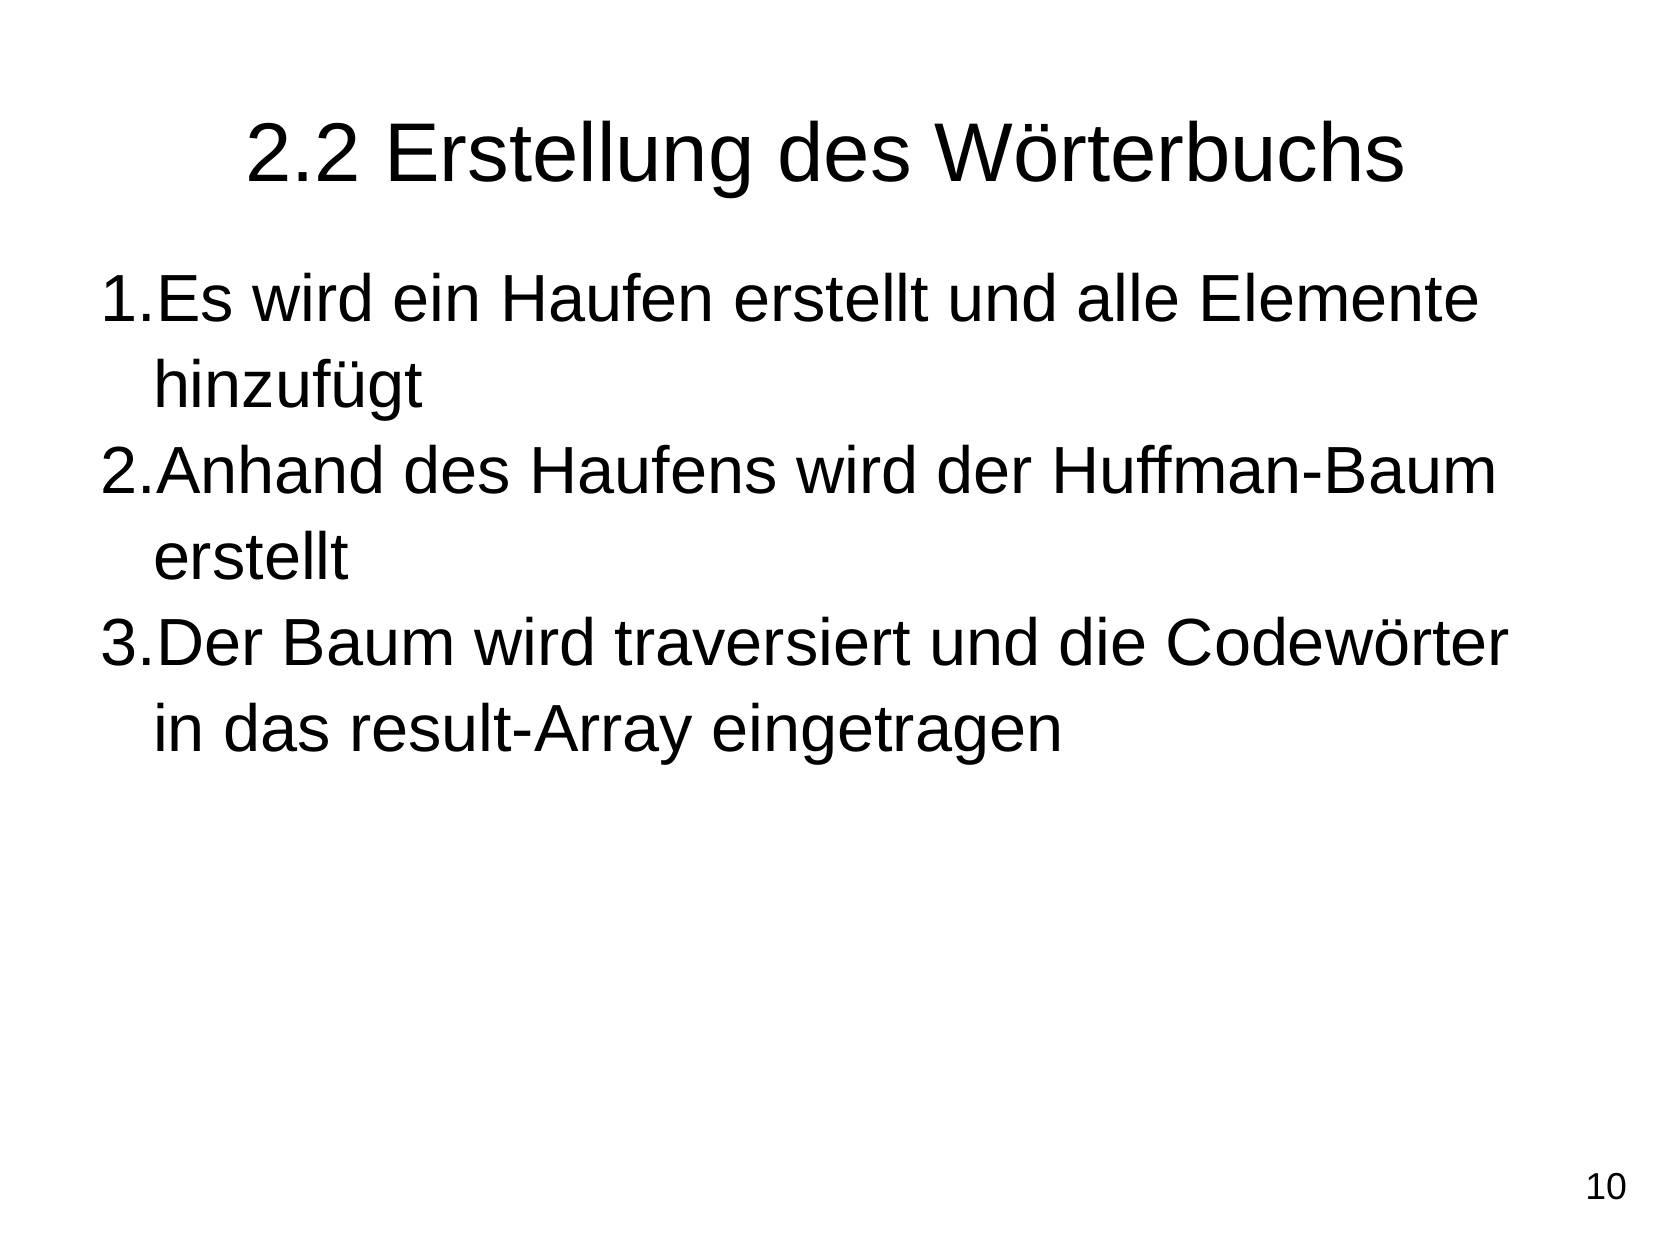

# 2.2 Erstellung des Wörterbuchs
Es wird ein Haufen erstellt und alle Elemente hinzufügt
Anhand des Haufens wird der Huffman-Baum erstellt
Der Baum wird traversiert und die Codewörter in das result-Array eingetragen